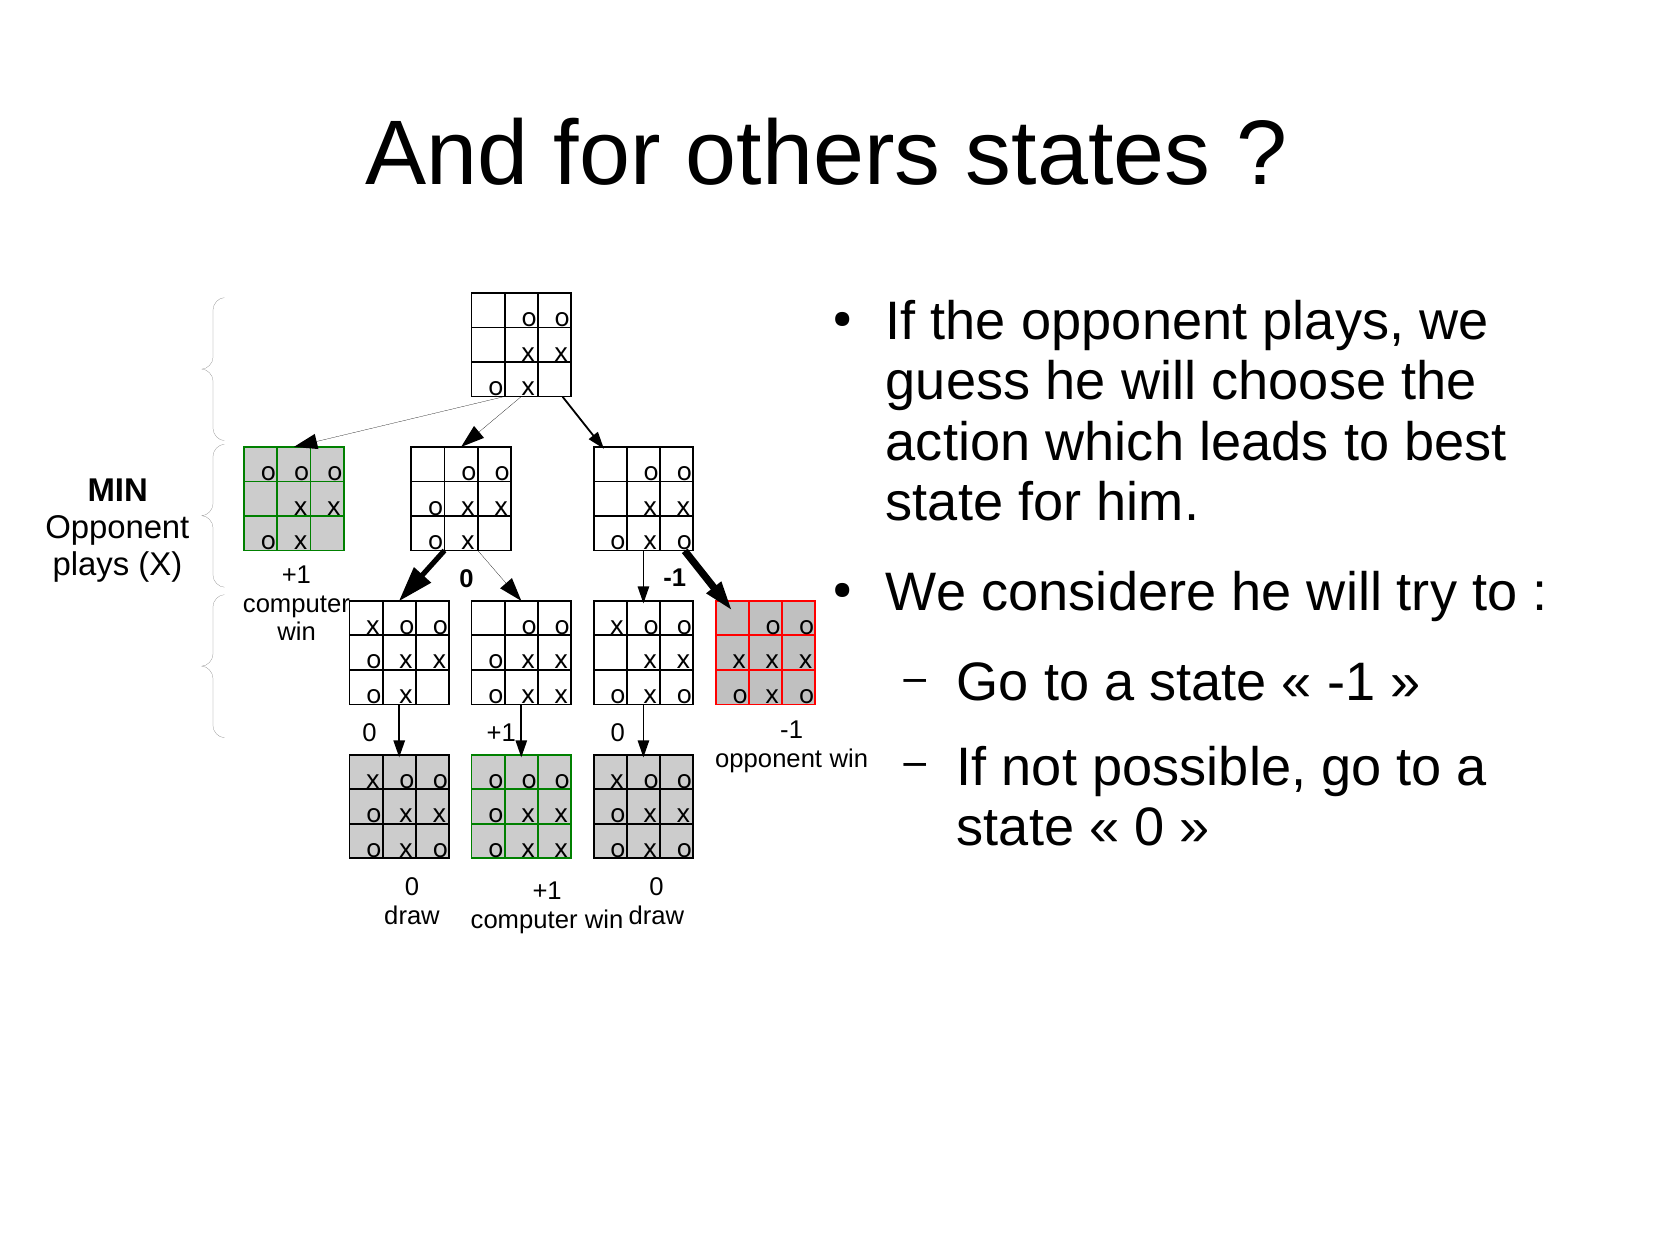

# And for others states ?
If the opponent plays, we guess he will choose the action which leads to best state for him.
We considere he will try to :
Go to a state « -1 »
If not possible, go to a state « 0 »